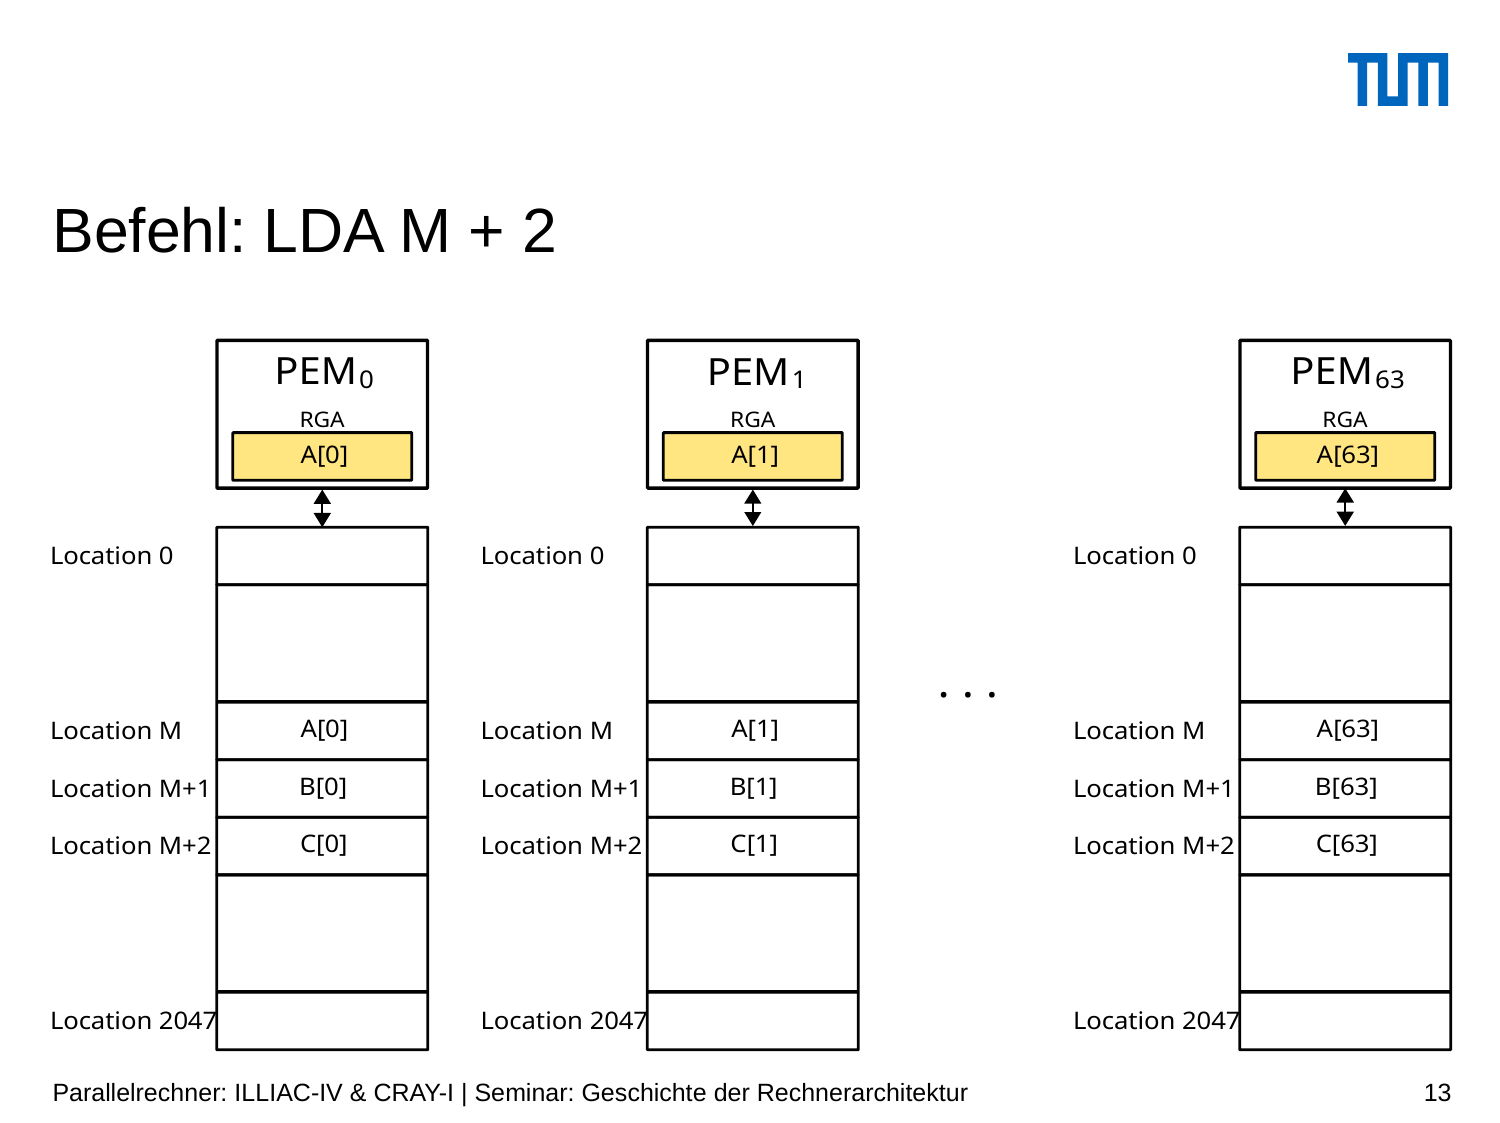

# Befehl: LDA M + 2
Parallelrechner: ILLIAC-IV & CRAY-I | Seminar: Geschichte der Rechnerarchitektur
13